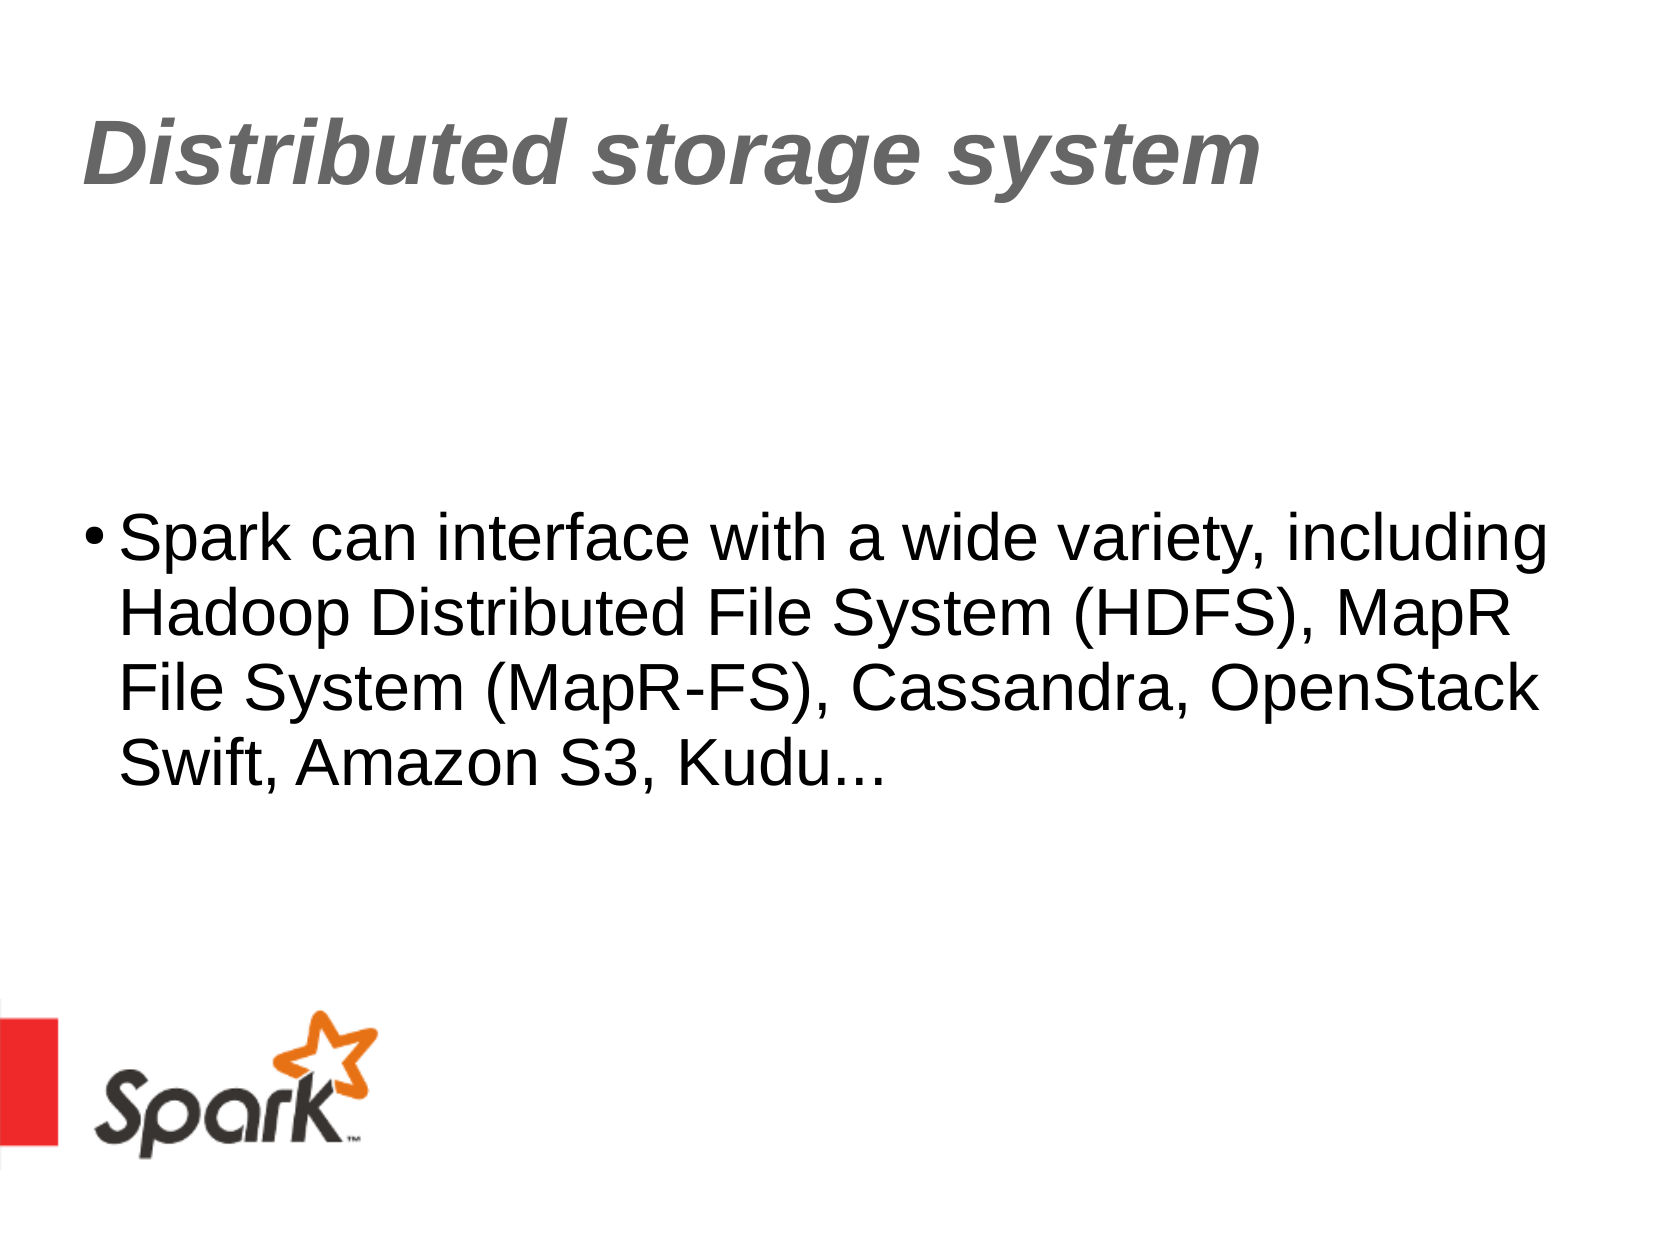

# Distributed storage system
Spark can interface with a wide variety, including Hadoop Distributed File System (HDFS), MapR File System (MapR-FS), Cassandra, OpenStack Swift, Amazon S3, Kudu...